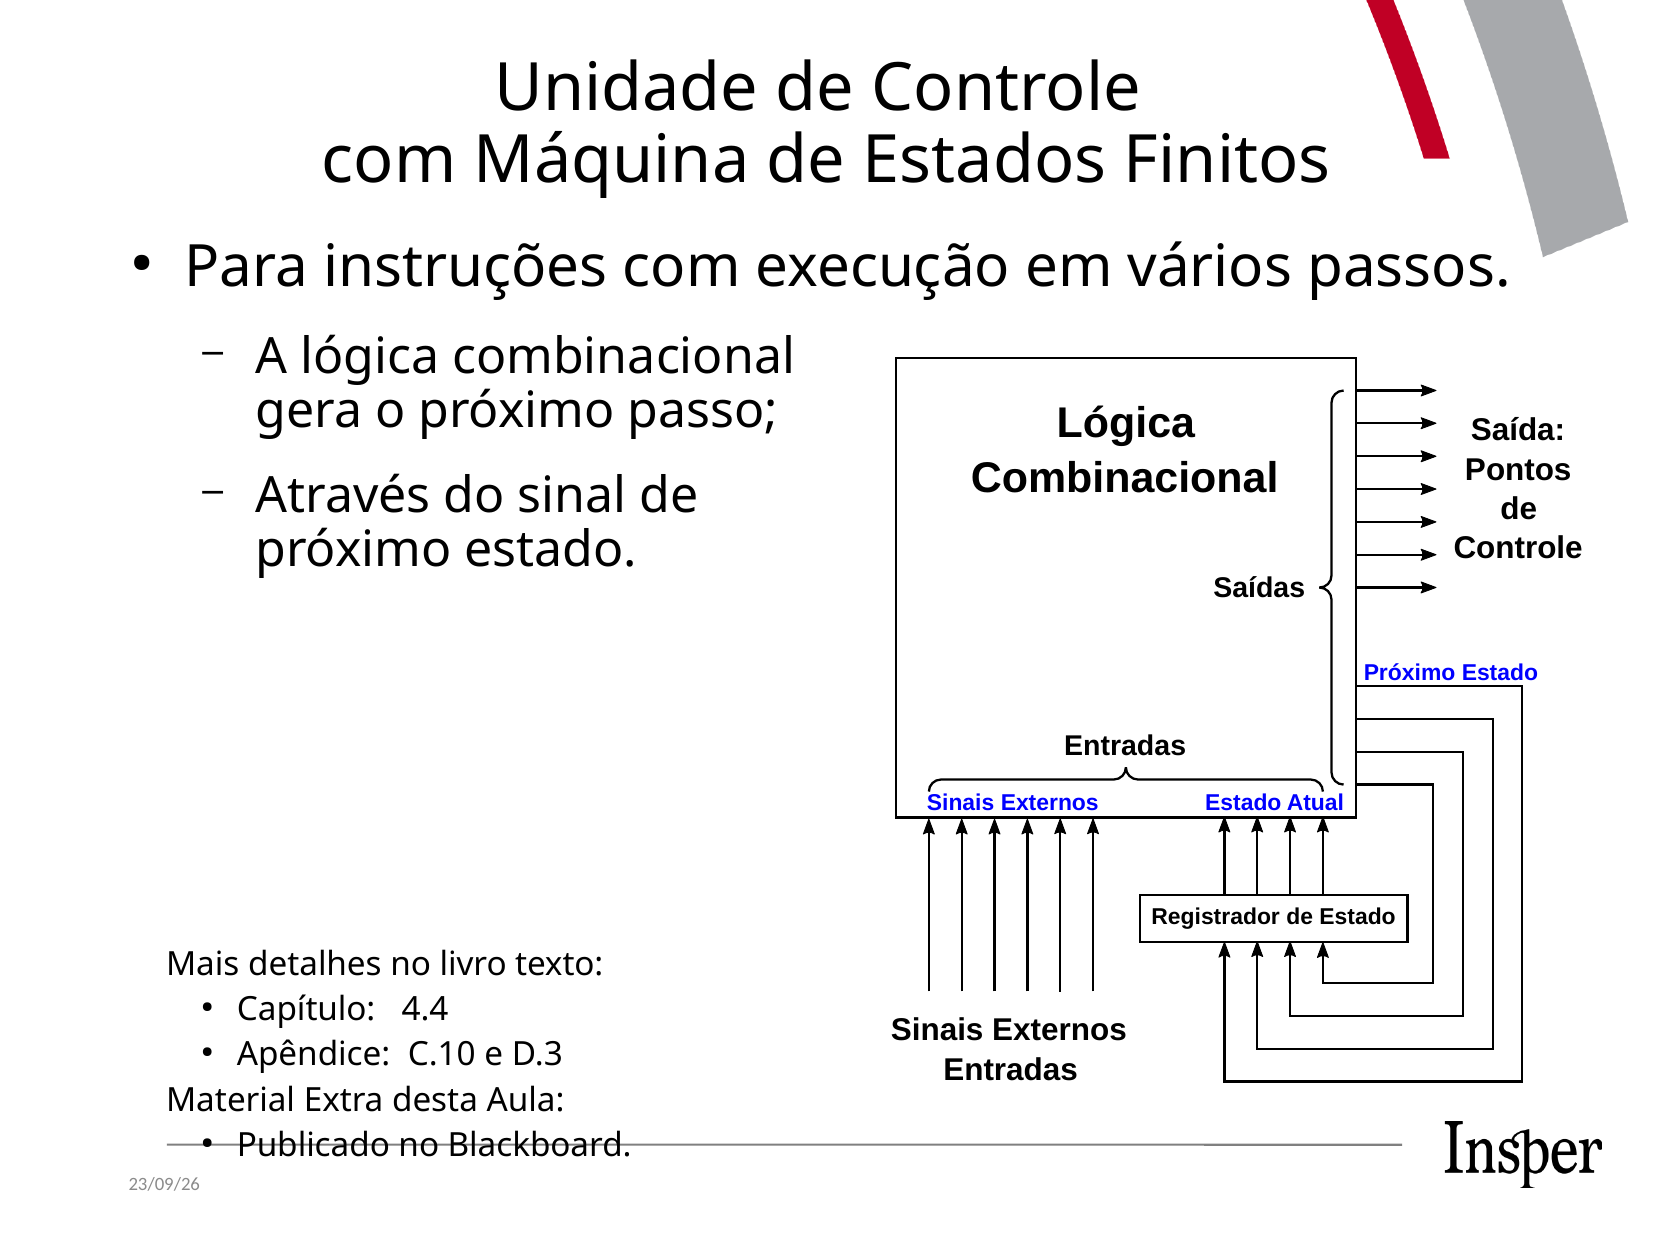

# Unidade de Controle com Máquina de Estados Finitos
Para instruções com execução em vários passos.
A lógica combinacional
gera o próximo passo;
Através do sinal de
próximo estado.
Mais detalhes no livro texto:
Capítulo: 4.4
Apêndice: C.10 e D.3
Material Extra desta Aula:
Publicado no Blackboard.